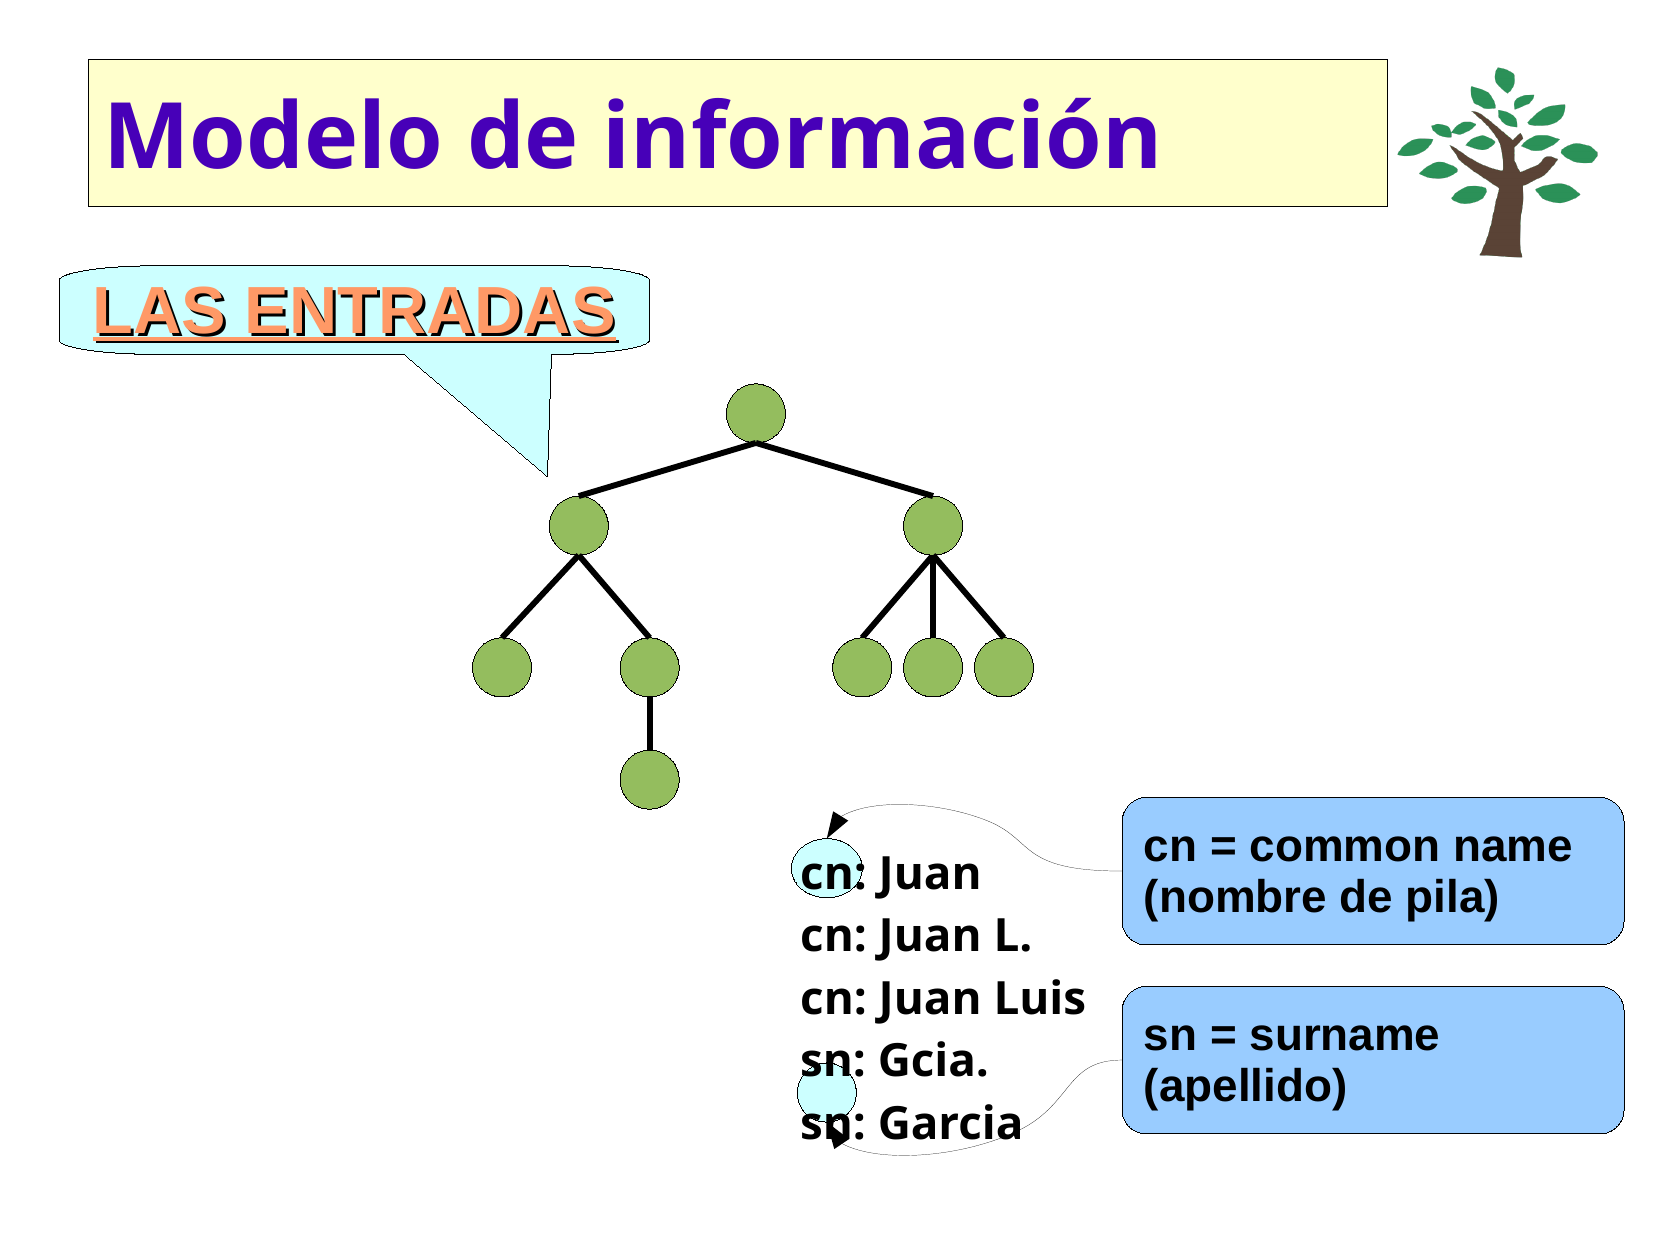

Modelo de información
LAS ENTRADAS
cn = common name
(nombre de pila)
cn: Juan
cn: Juan L.
cn: Juan Luis
sn: Gcia.
sn: Garcia
sn = surname
(apellido)